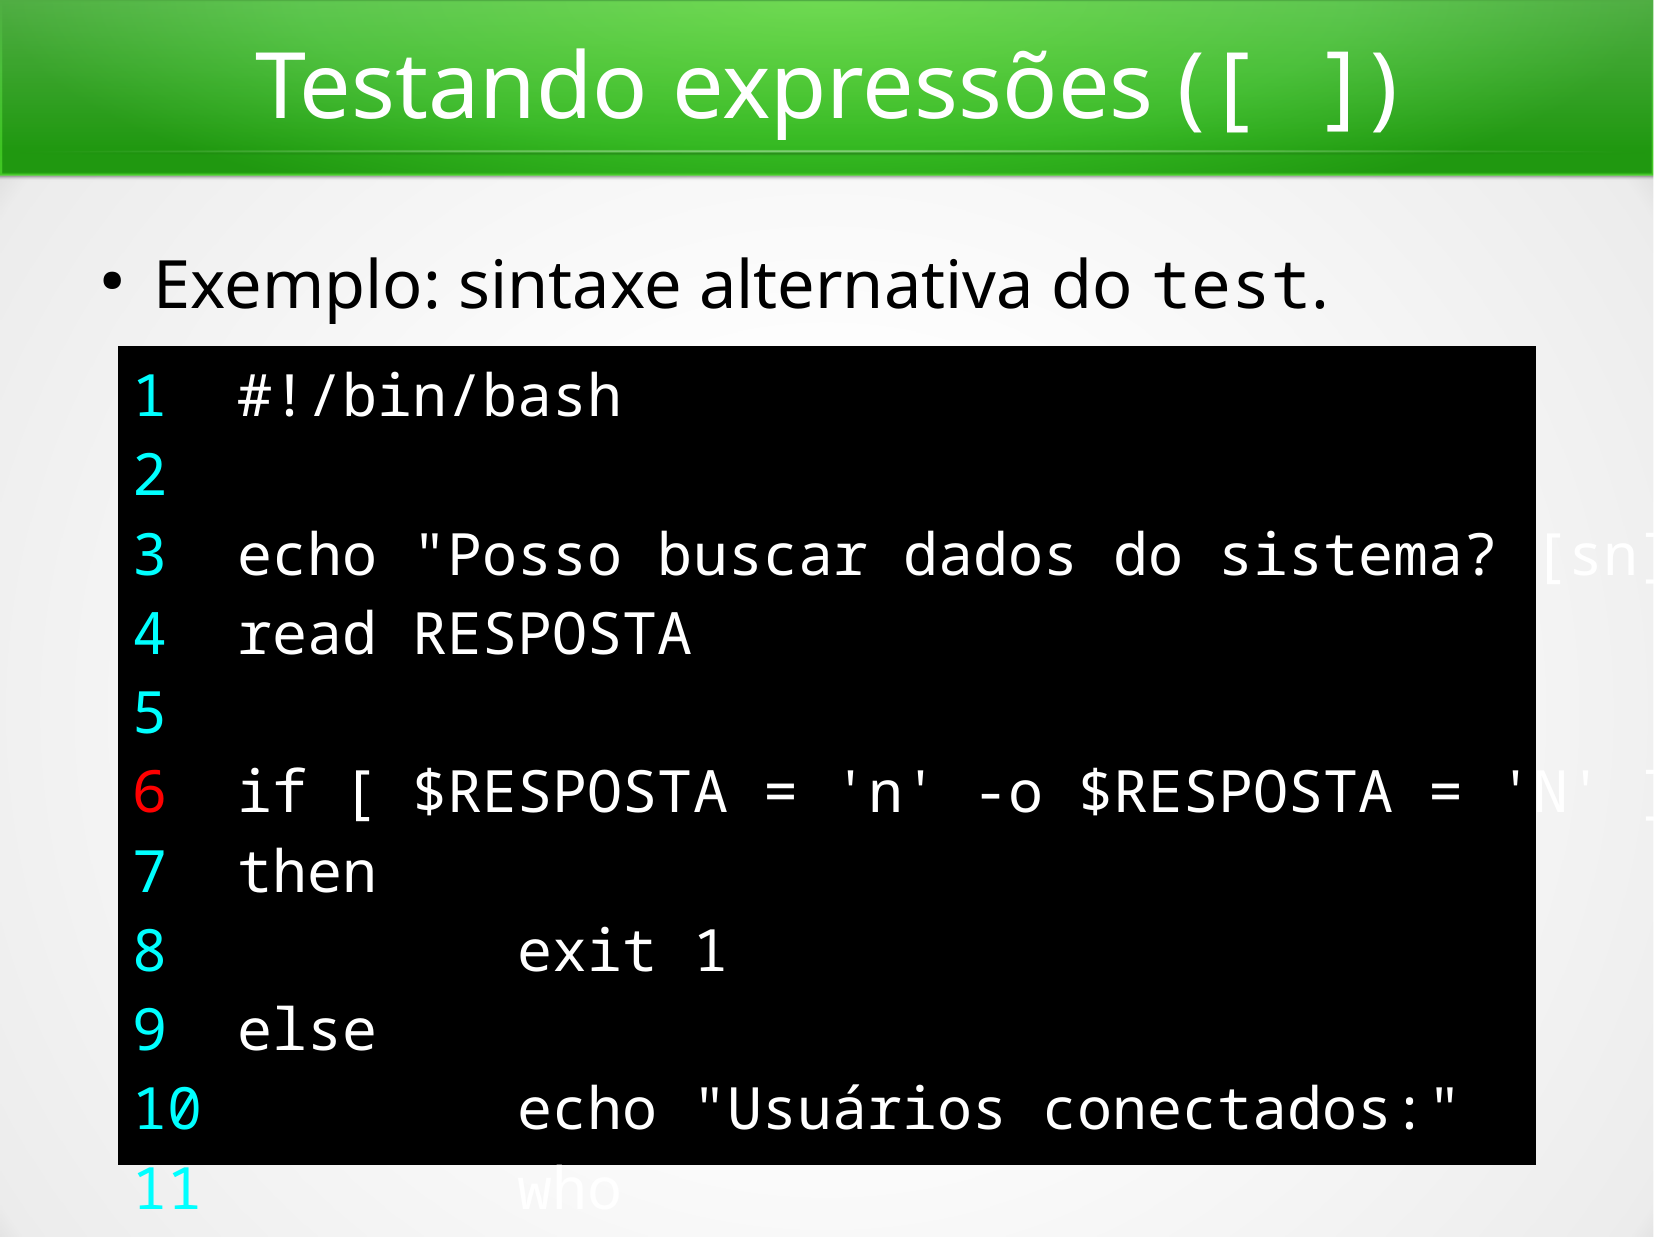

# Testando expressões ([ ])
Exemplo: sintaxe alternativa do test.
1 #!/bin/bash
2
3 echo "Posso buscar dados do sistema? [sn]"
4 read RESPOSTA
5
6 if [ $RESPOSTA = 'n' -o $RESPOSTA = 'N' ]
7 then
8 exit 1
9 else
10 echo "Usuários conectados:"
11 who
12 echo -e "\nUso de disco:"
13 df
14 fi